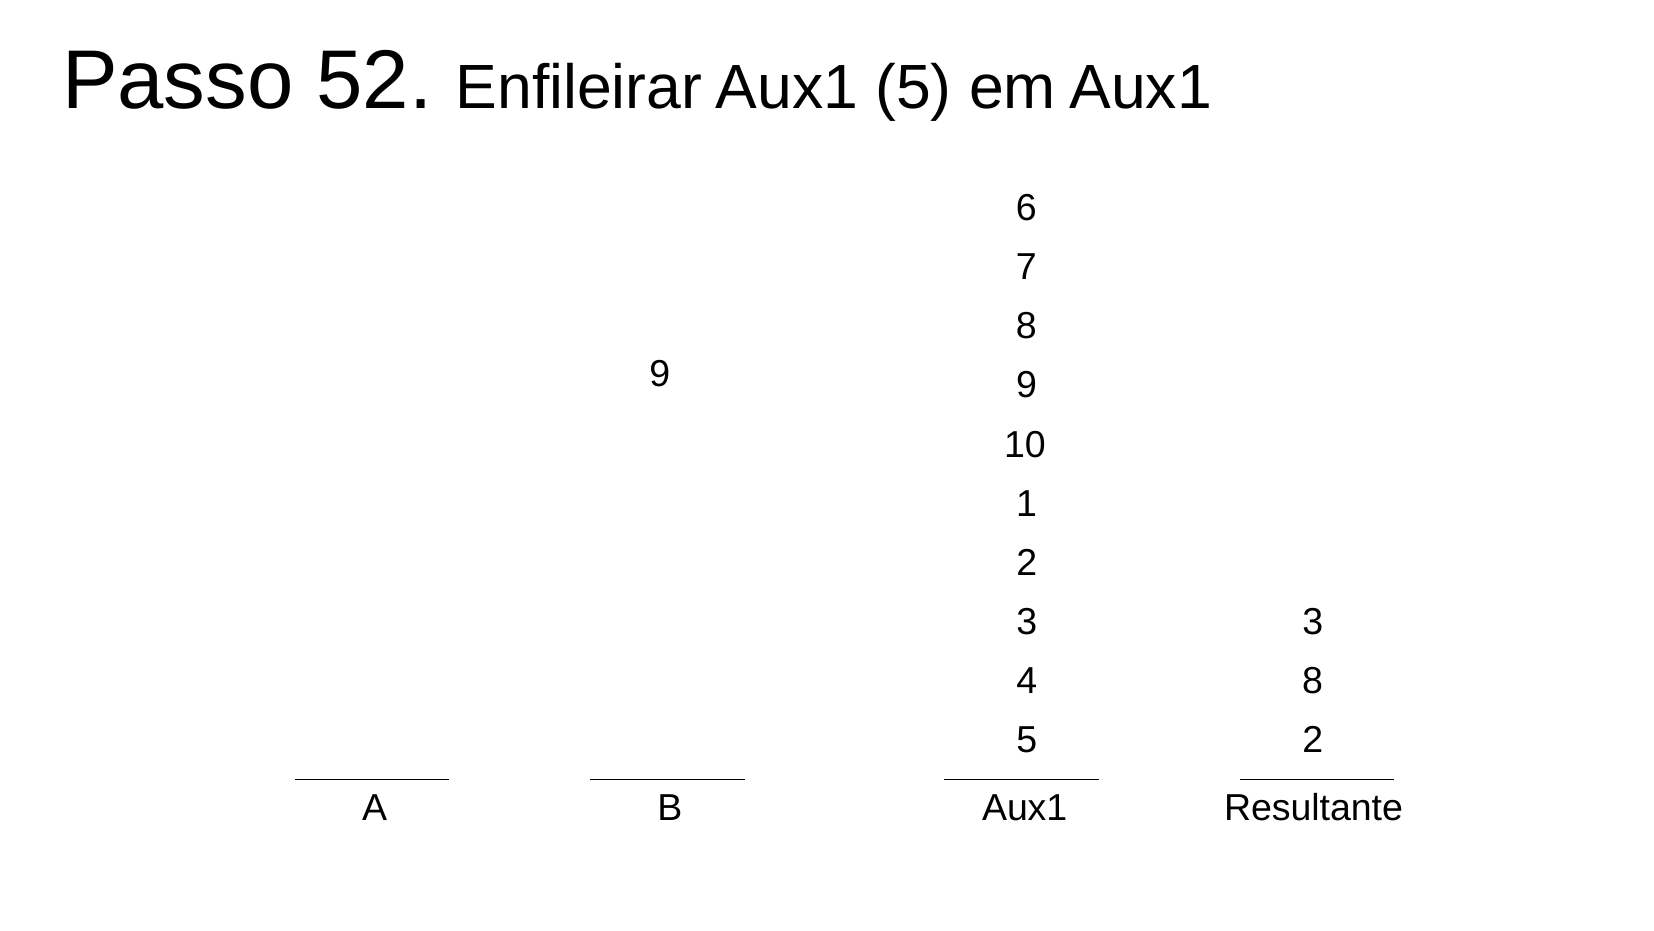

Passo 52. Enfileirar Aux1 (5) em Aux1
6
7
8
9
9
10
1
2
3
3
4
8
5
2
A
B
Aux1
Resultante